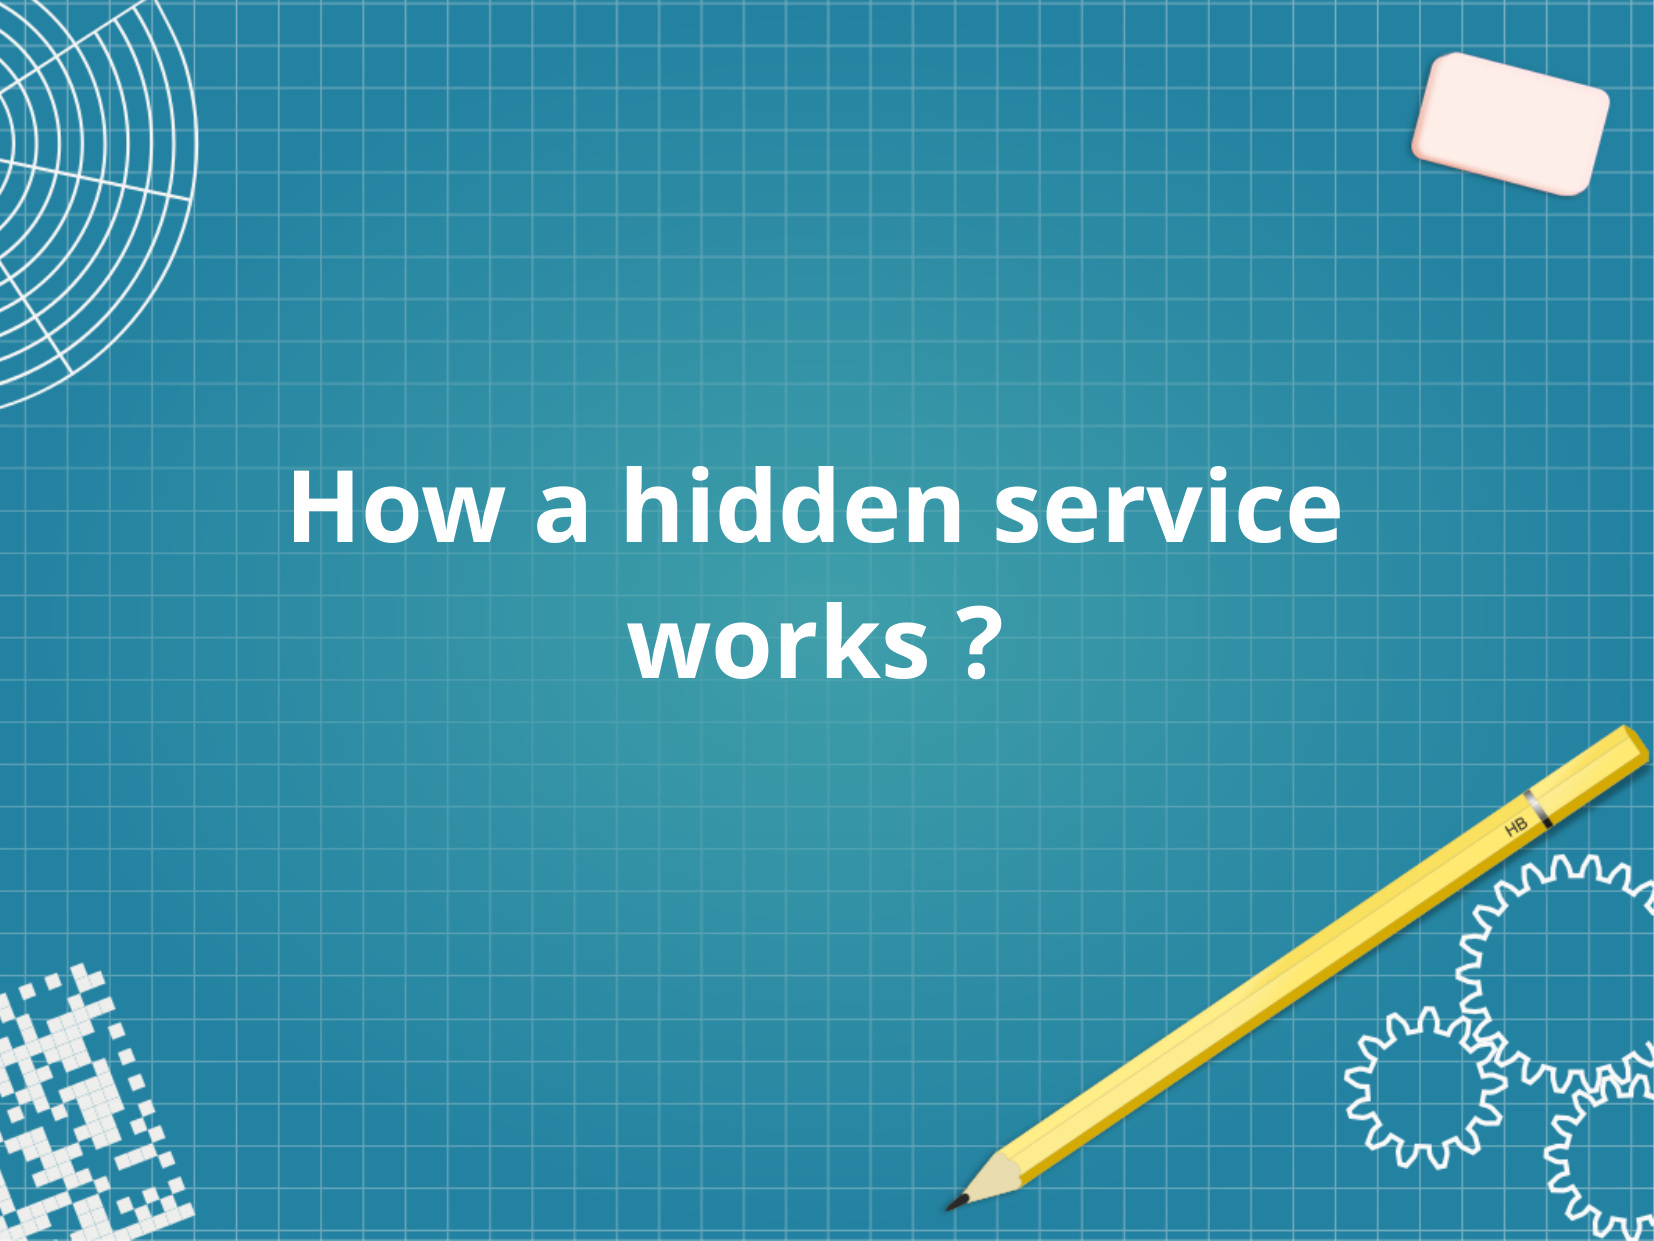

# How a hidden service works ?